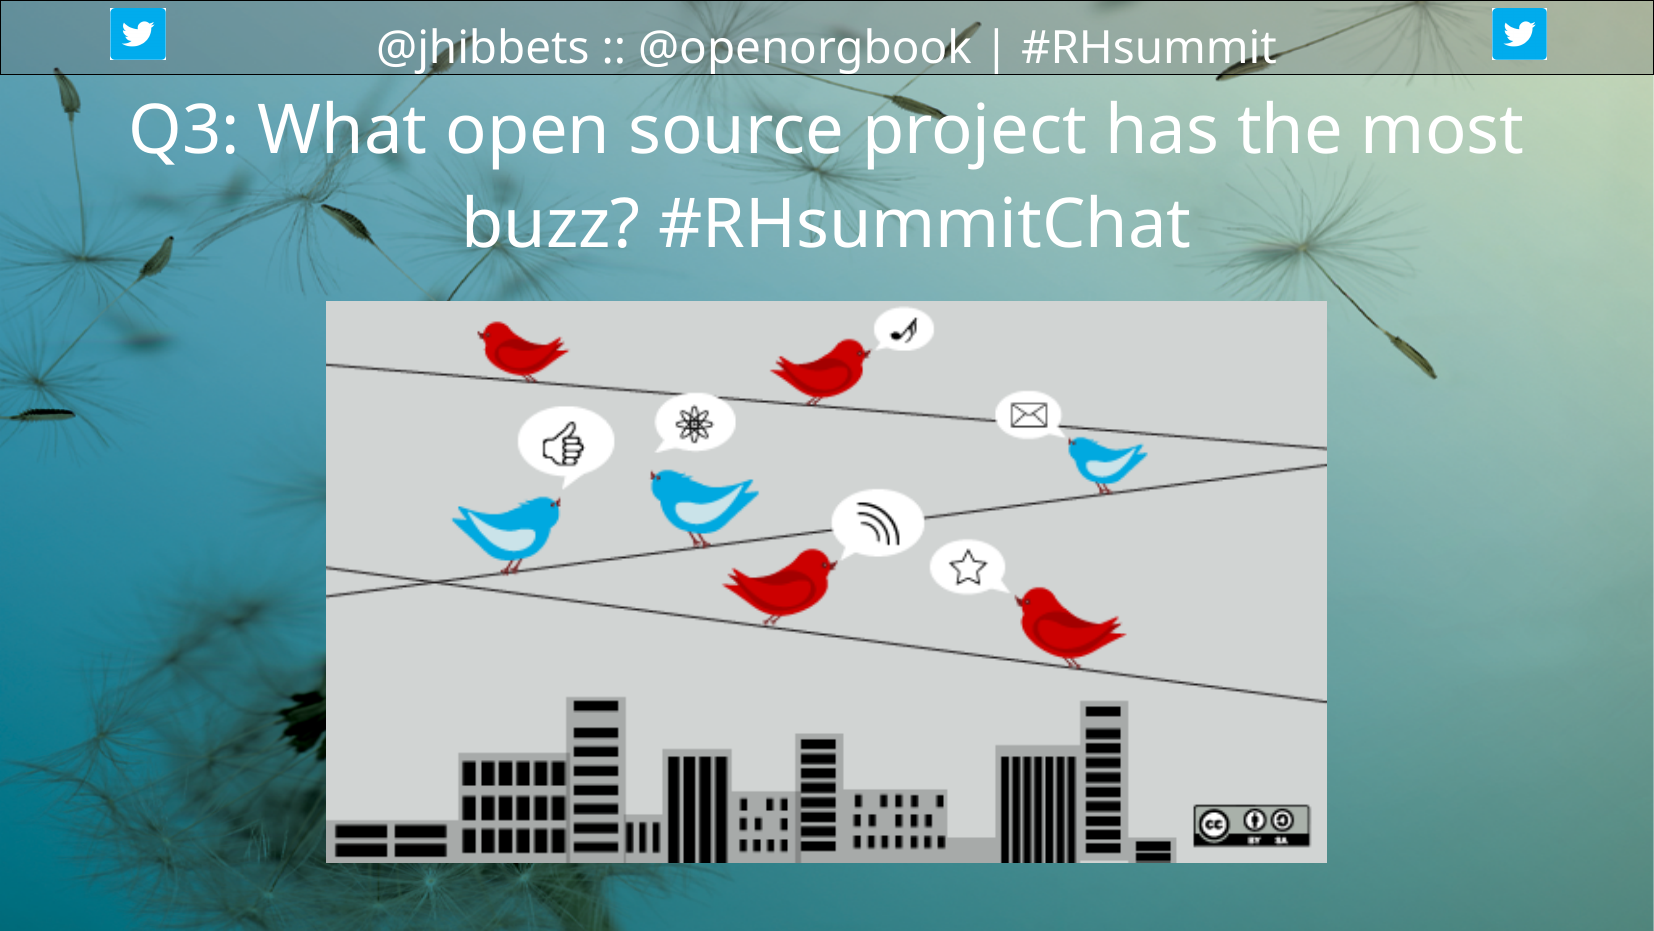

# Q3: What open source project has the most buzz? #RHsummitChat